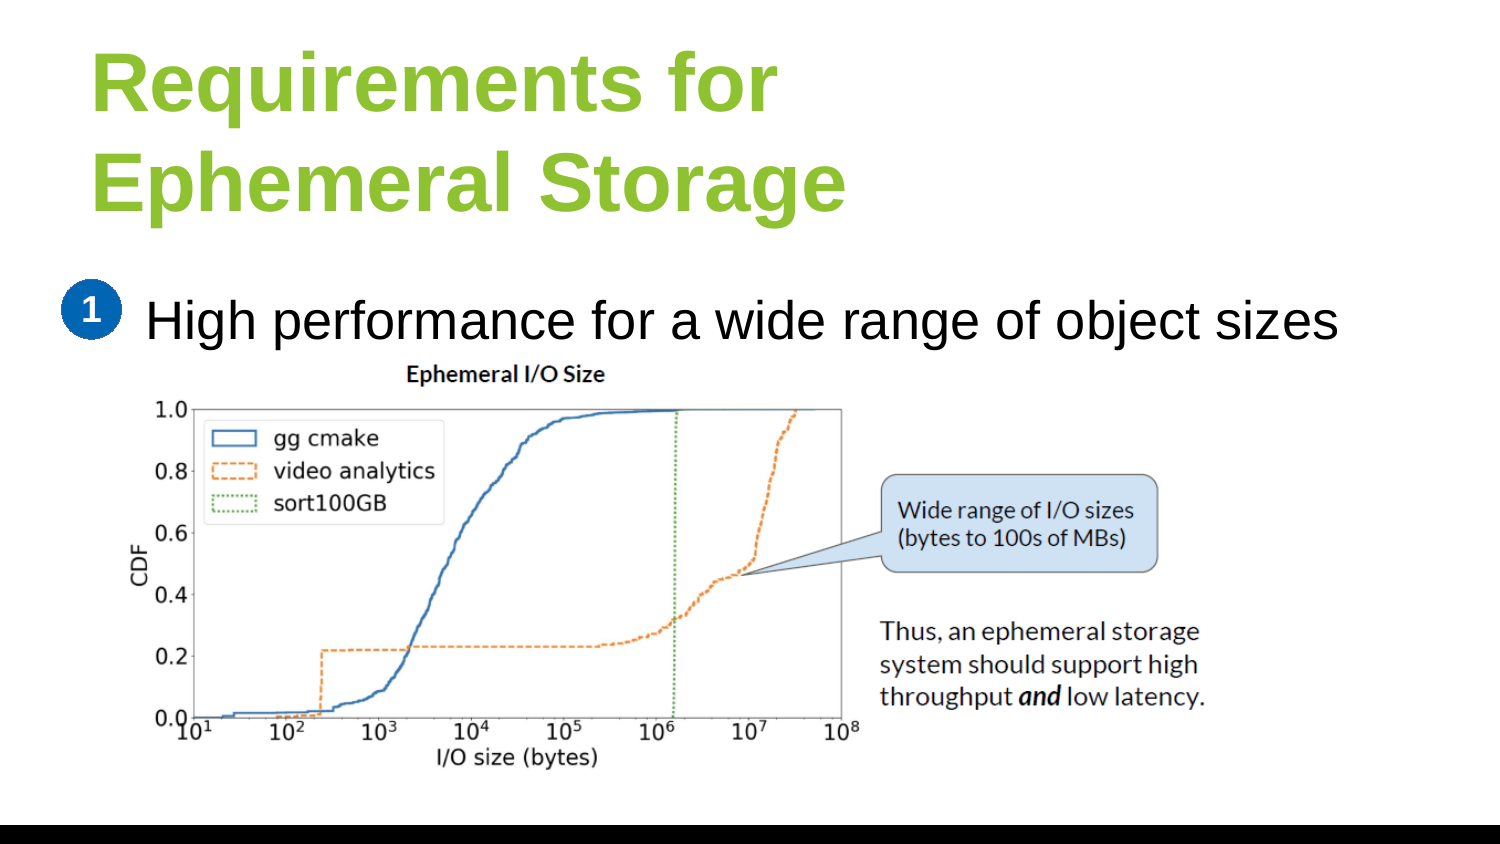

#
Requirements for
Ephemeral Storage
1
High performance for a wide range of object sizes
Exploit massive parallelism with large number of serverless tasks